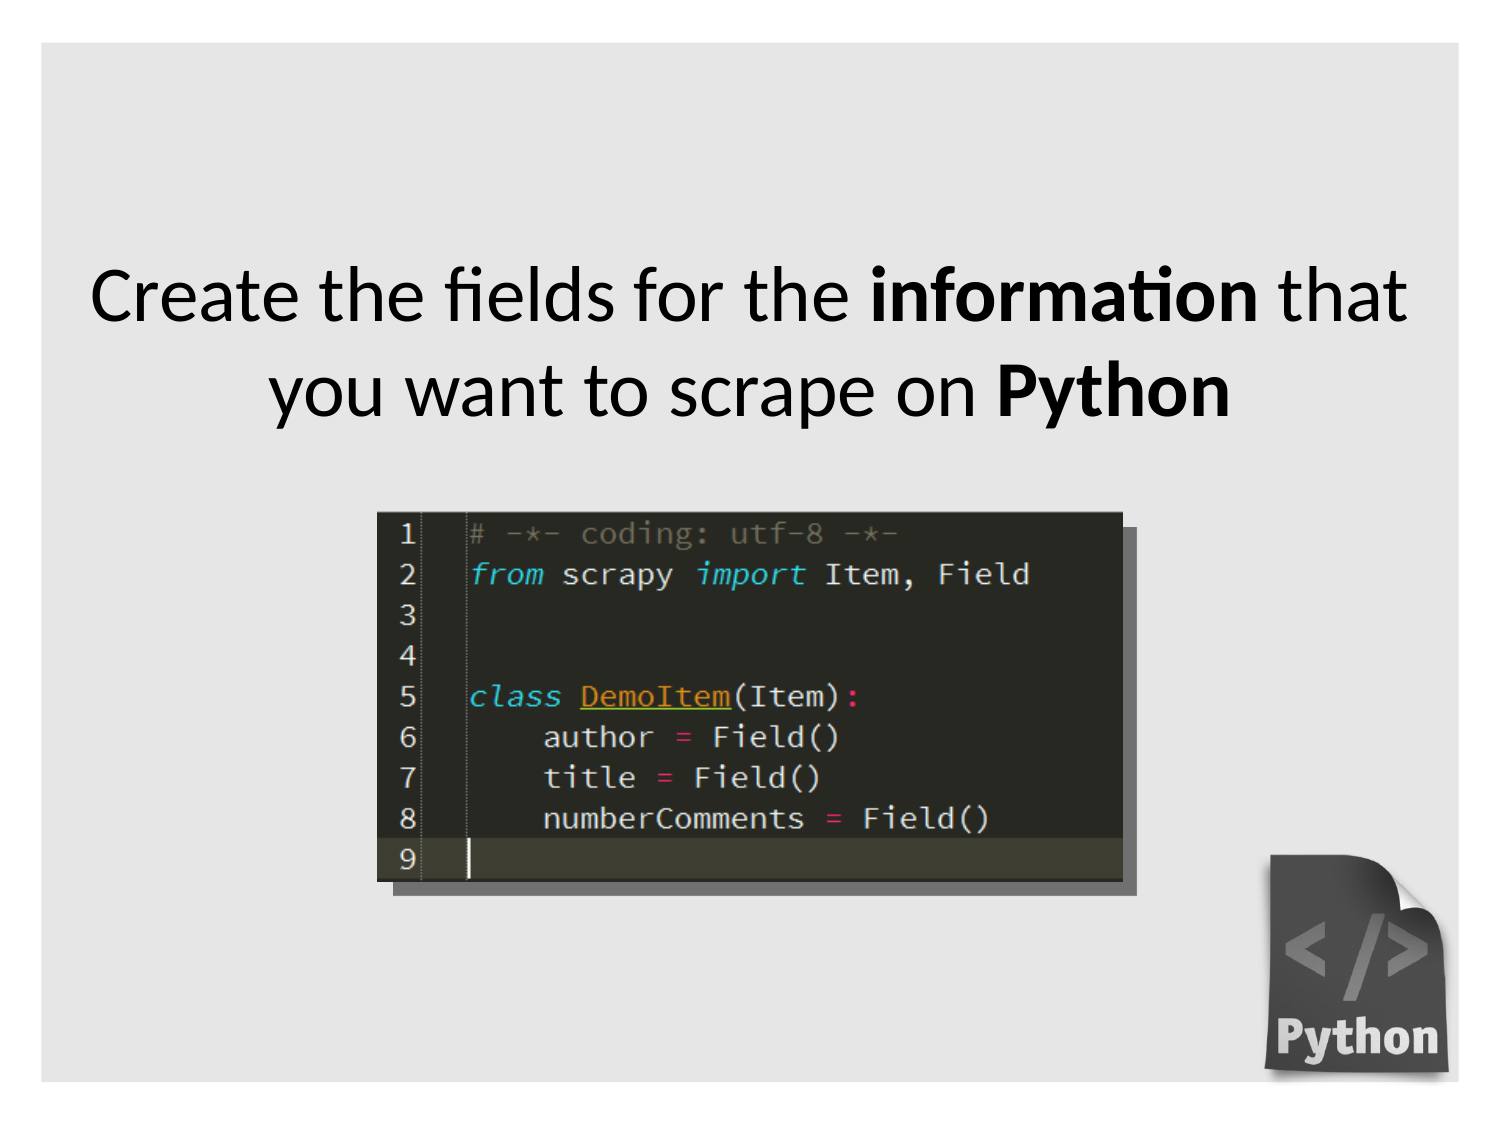

Create the fields for the information that you want to scrape on Python